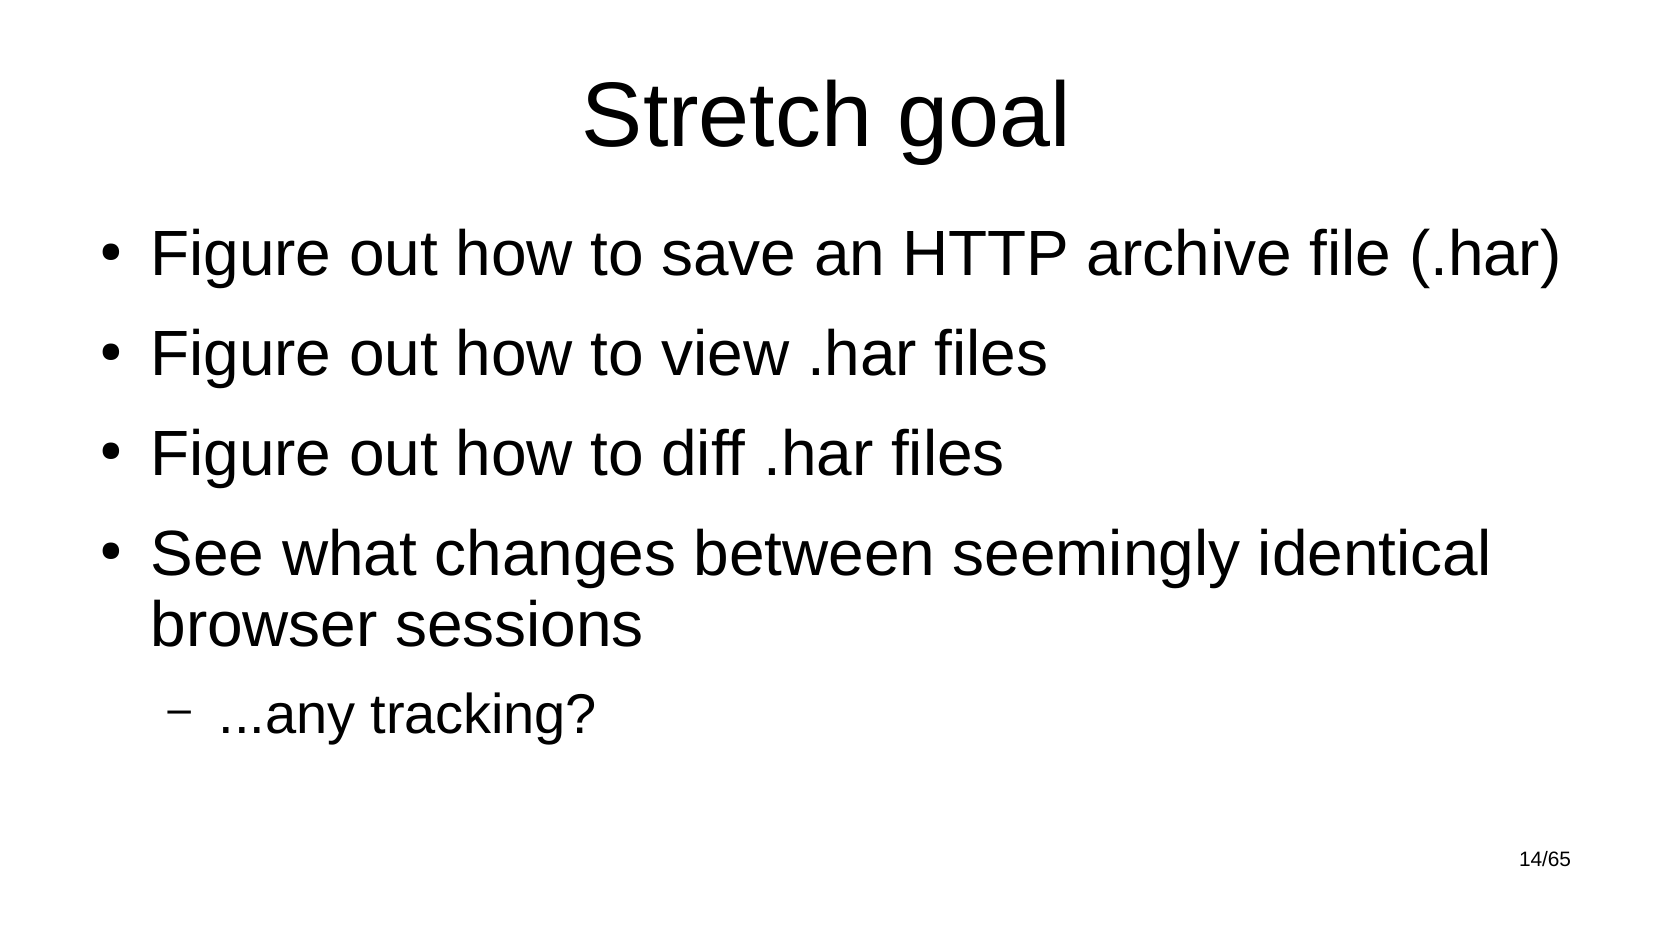

# Stretch goal
Figure out how to save an HTTP archive file (.har)
Figure out how to view .har files
Figure out how to diff .har files
See what changes between seemingly identical browser sessions
...any tracking?
14